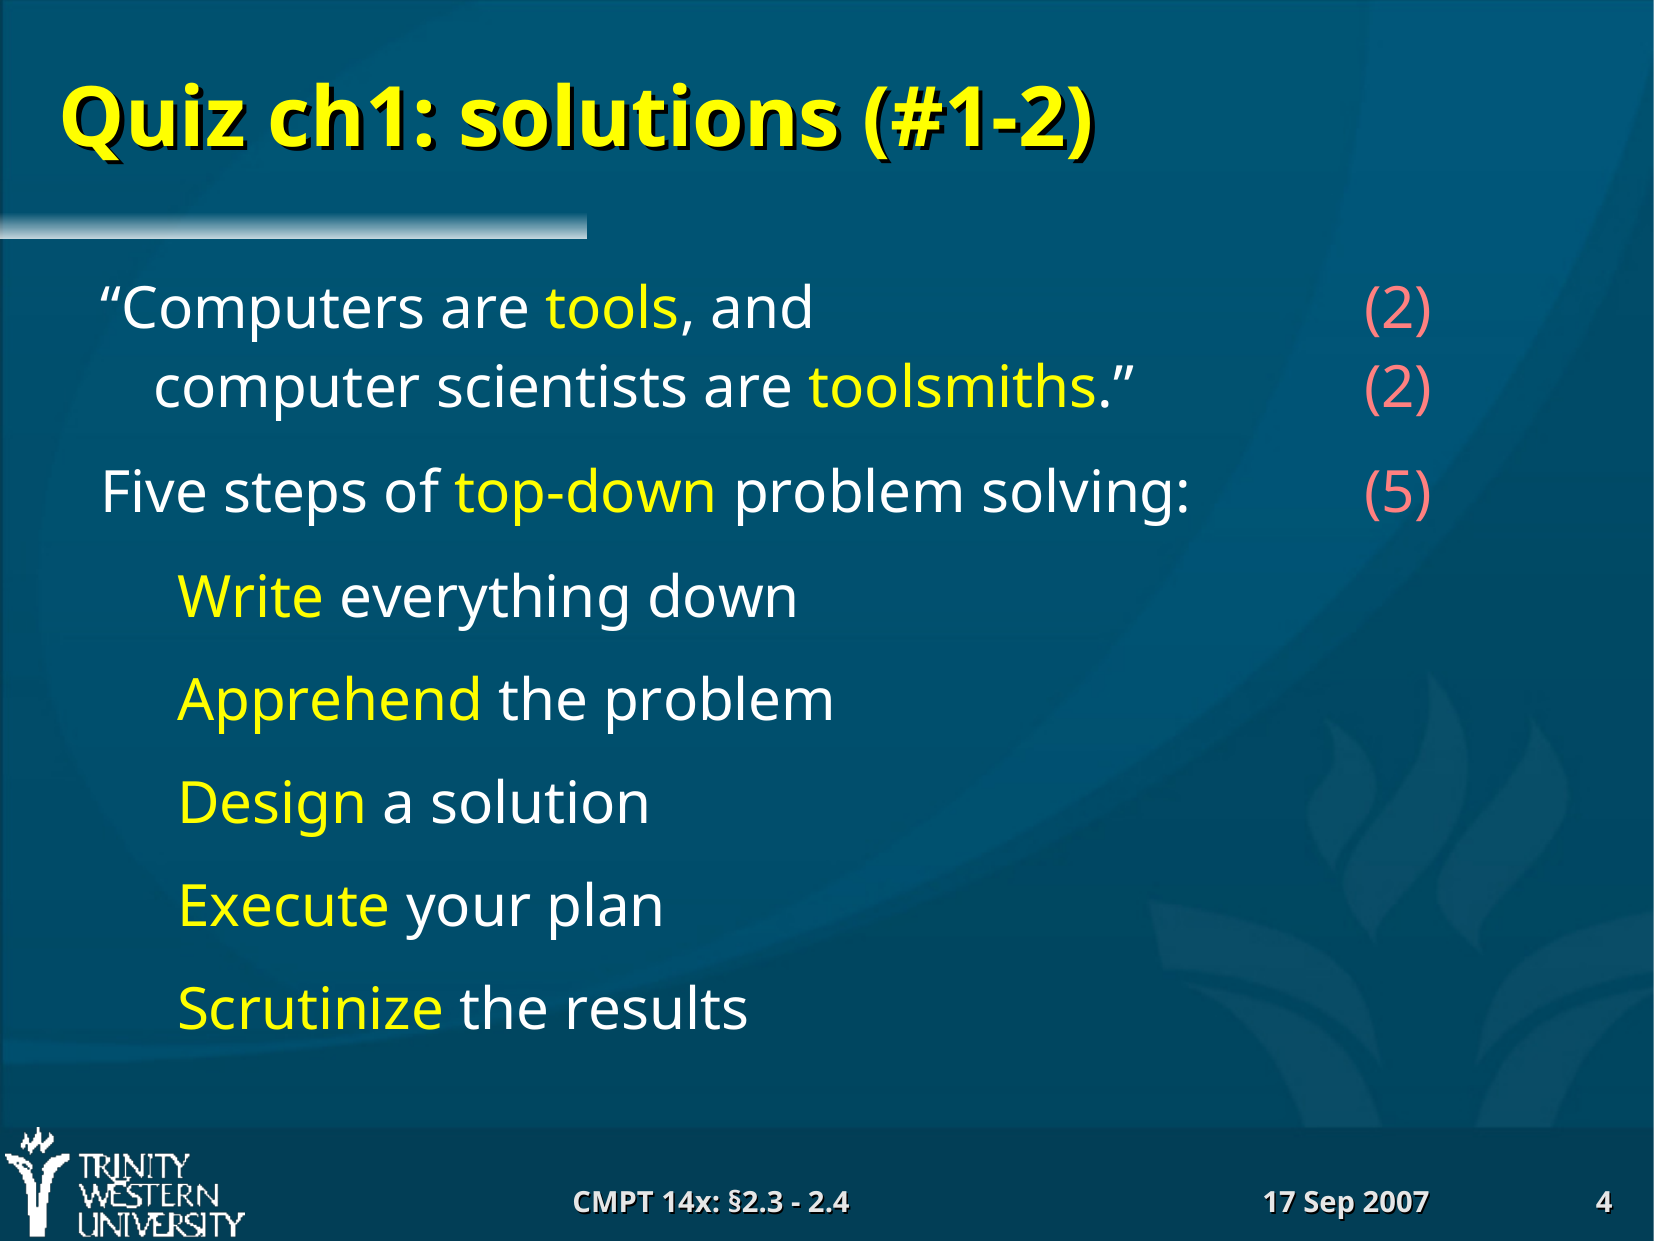

# Quiz ch1: solutions (#1-2)
“Computers are tools, and	(2)
computer scientists are toolsmiths.”	(2)
Five steps of top-down problem solving:	(5)
Write everything down
Apprehend the problem
Design a solution
Execute your plan
Scrutinize the results
CMPT 14x: §2.3 - 2.4
17 Sep 2007
4